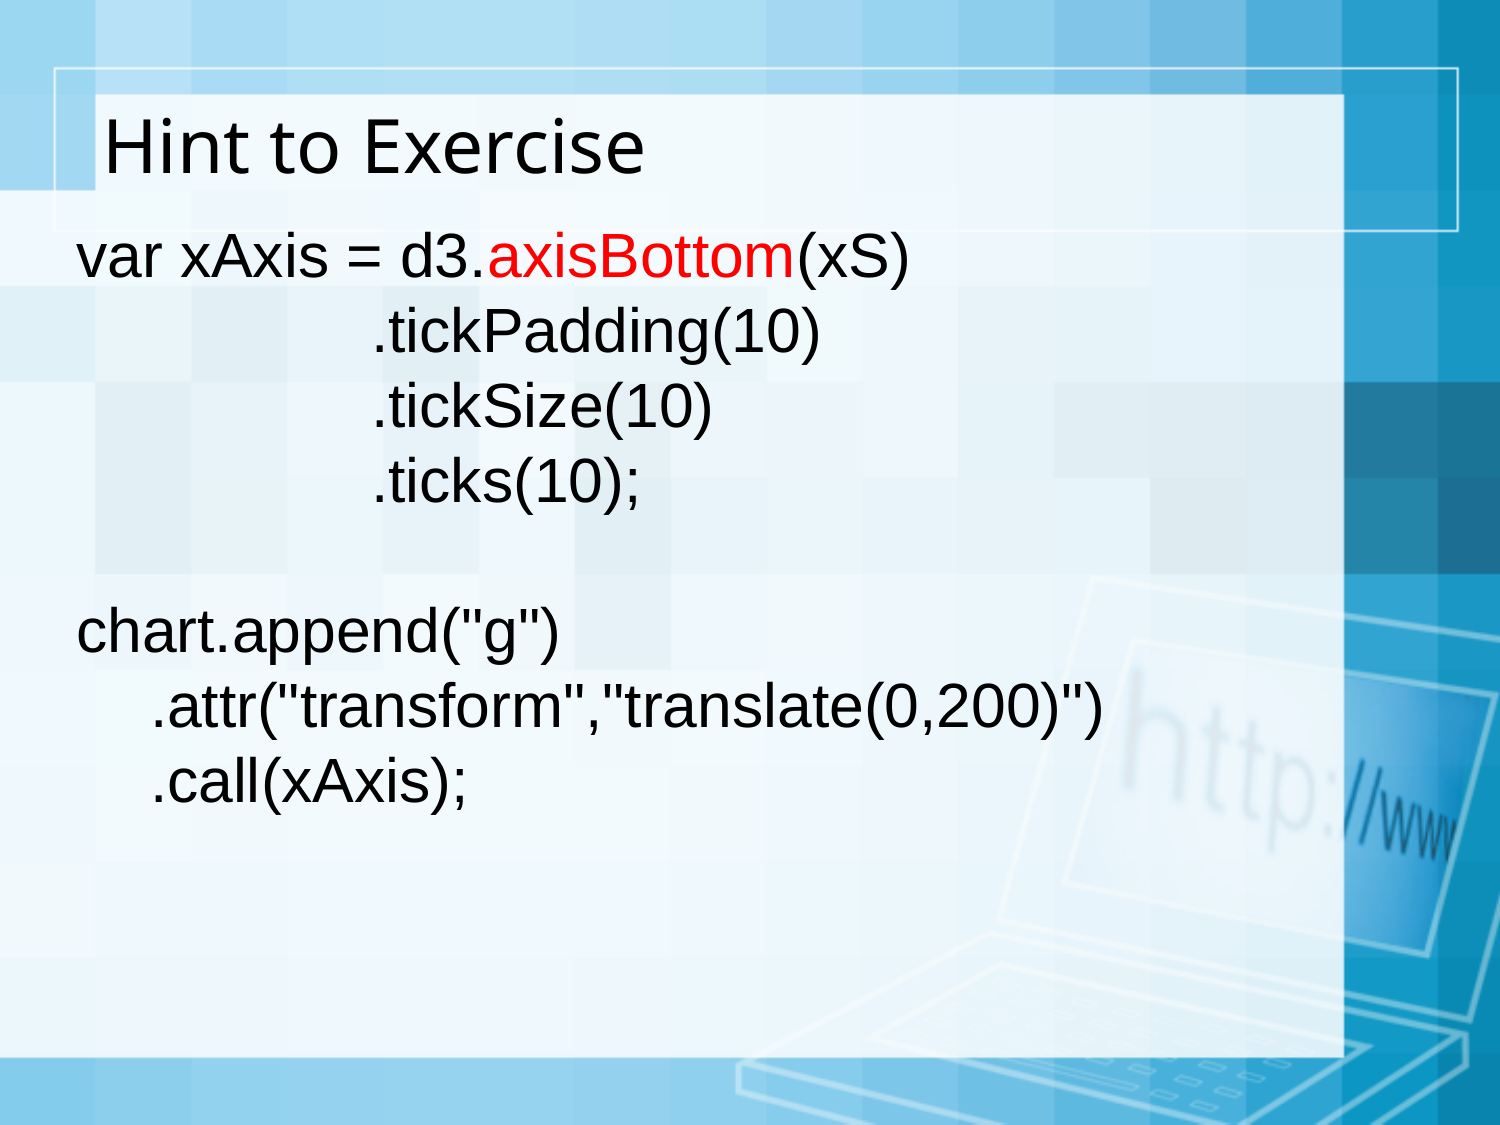

# Hint to Exercise
var xAxis = d3.axisBottom(xS)
				.tickPadding(10)
				.tickSize(10)
				.ticks(10);
chart.append("g")
	.attr("transform","translate(0,200)")
	.call(xAxis);